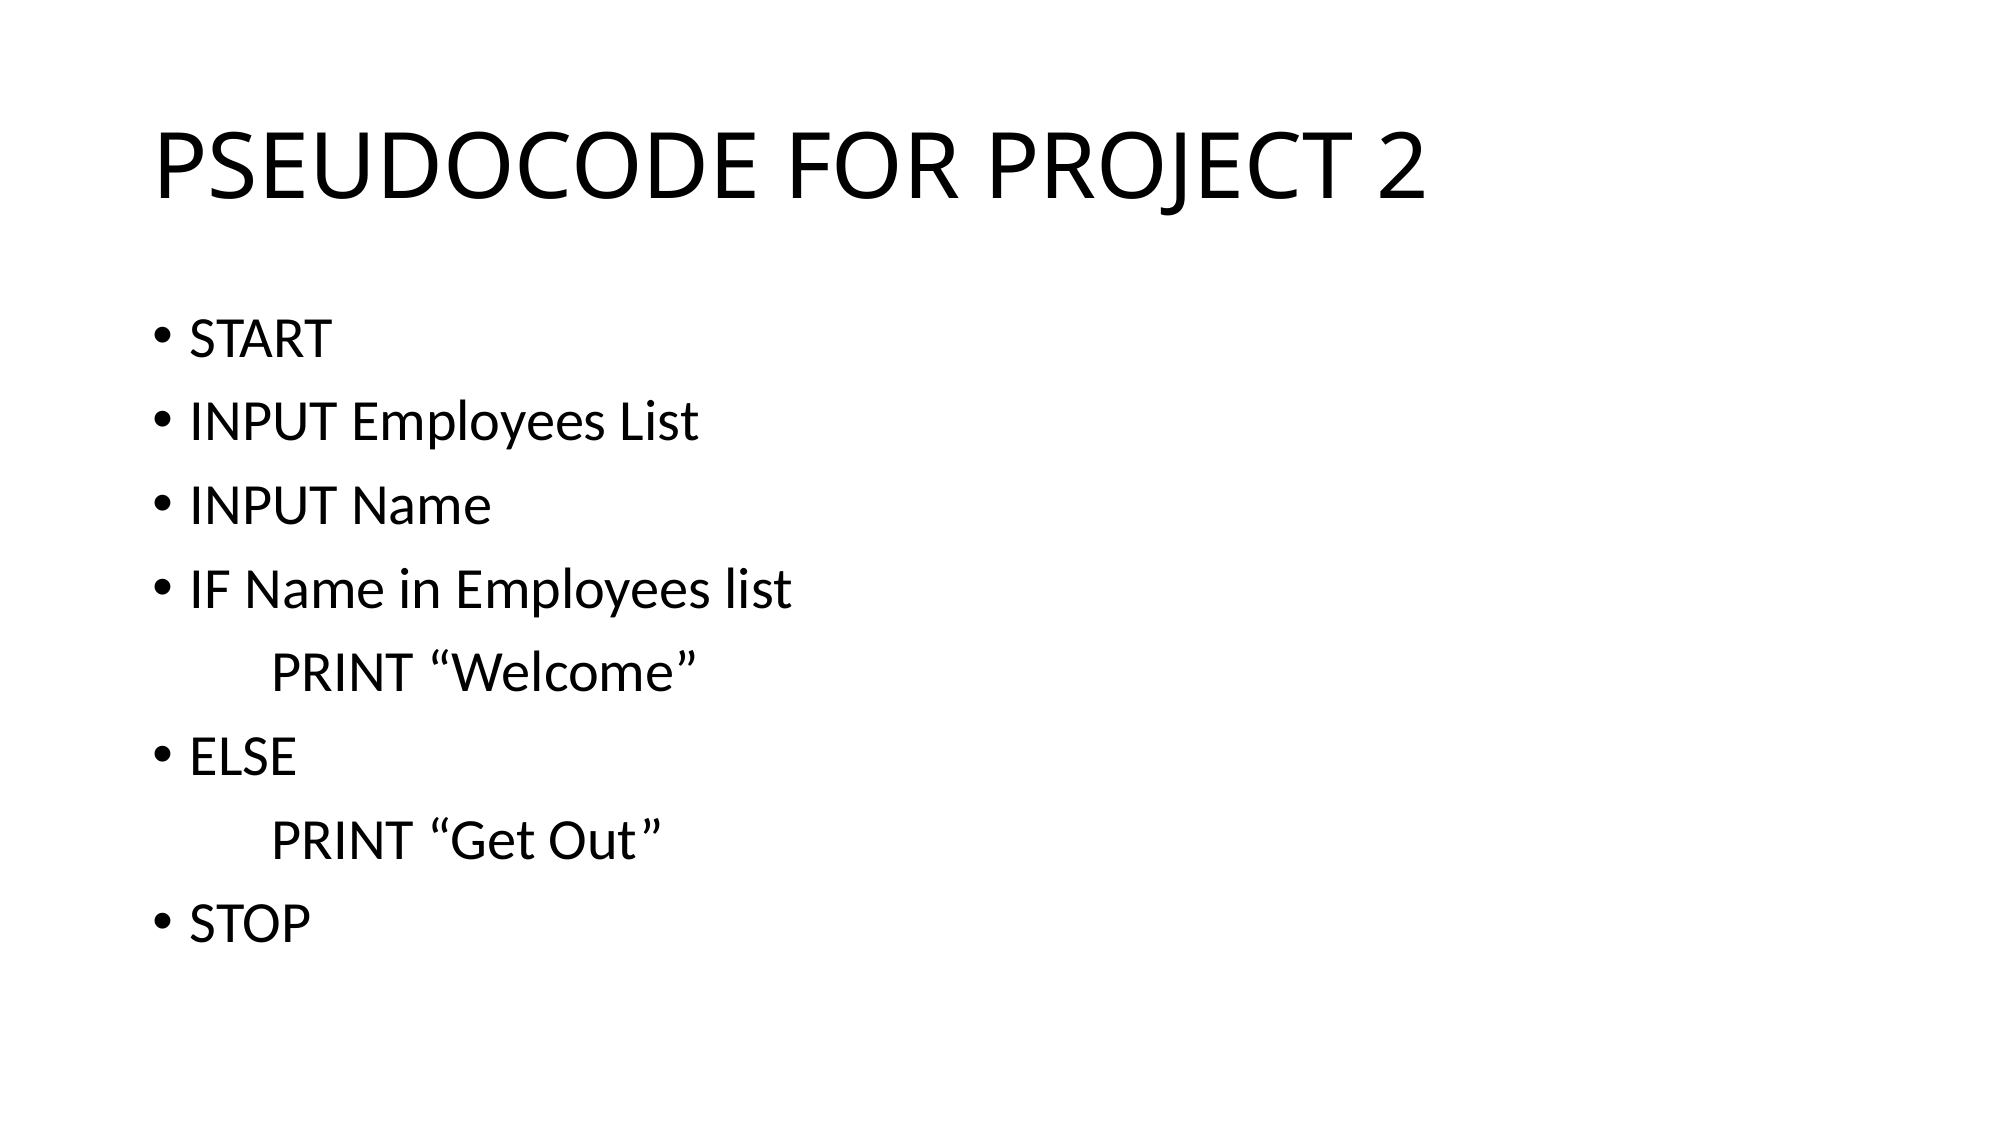

# PSEUDOCODE FOR PROJECT 2
START
INPUT Employees List
INPUT Name
IF Name in Employees list
 PRINT “Welcome”
ELSE
 PRINT “Get Out”
STOP